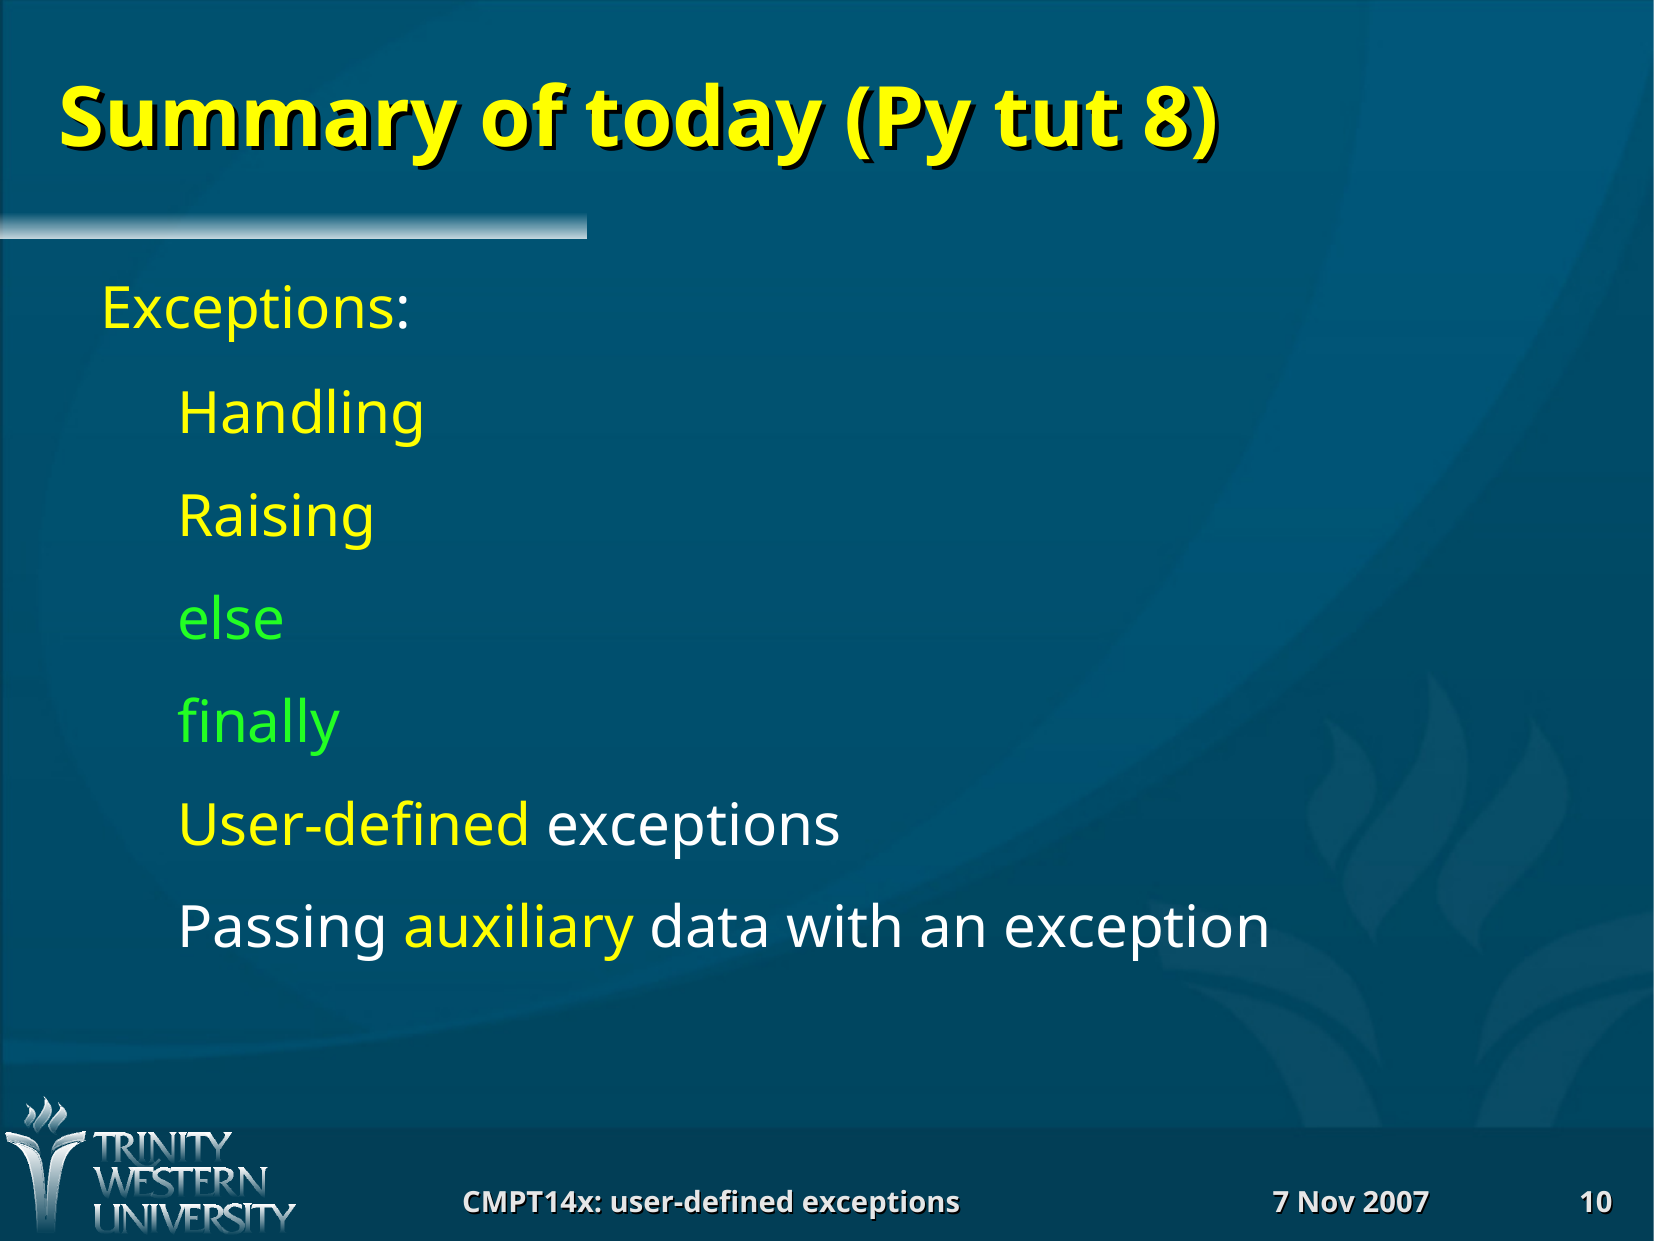

# Summary of today (Py tut 8)
Exceptions:
Handling
Raising
else
finally
User-defined exceptions
Passing auxiliary data with an exception
CMPT14x: user-defined exceptions
7 Nov 2007
10